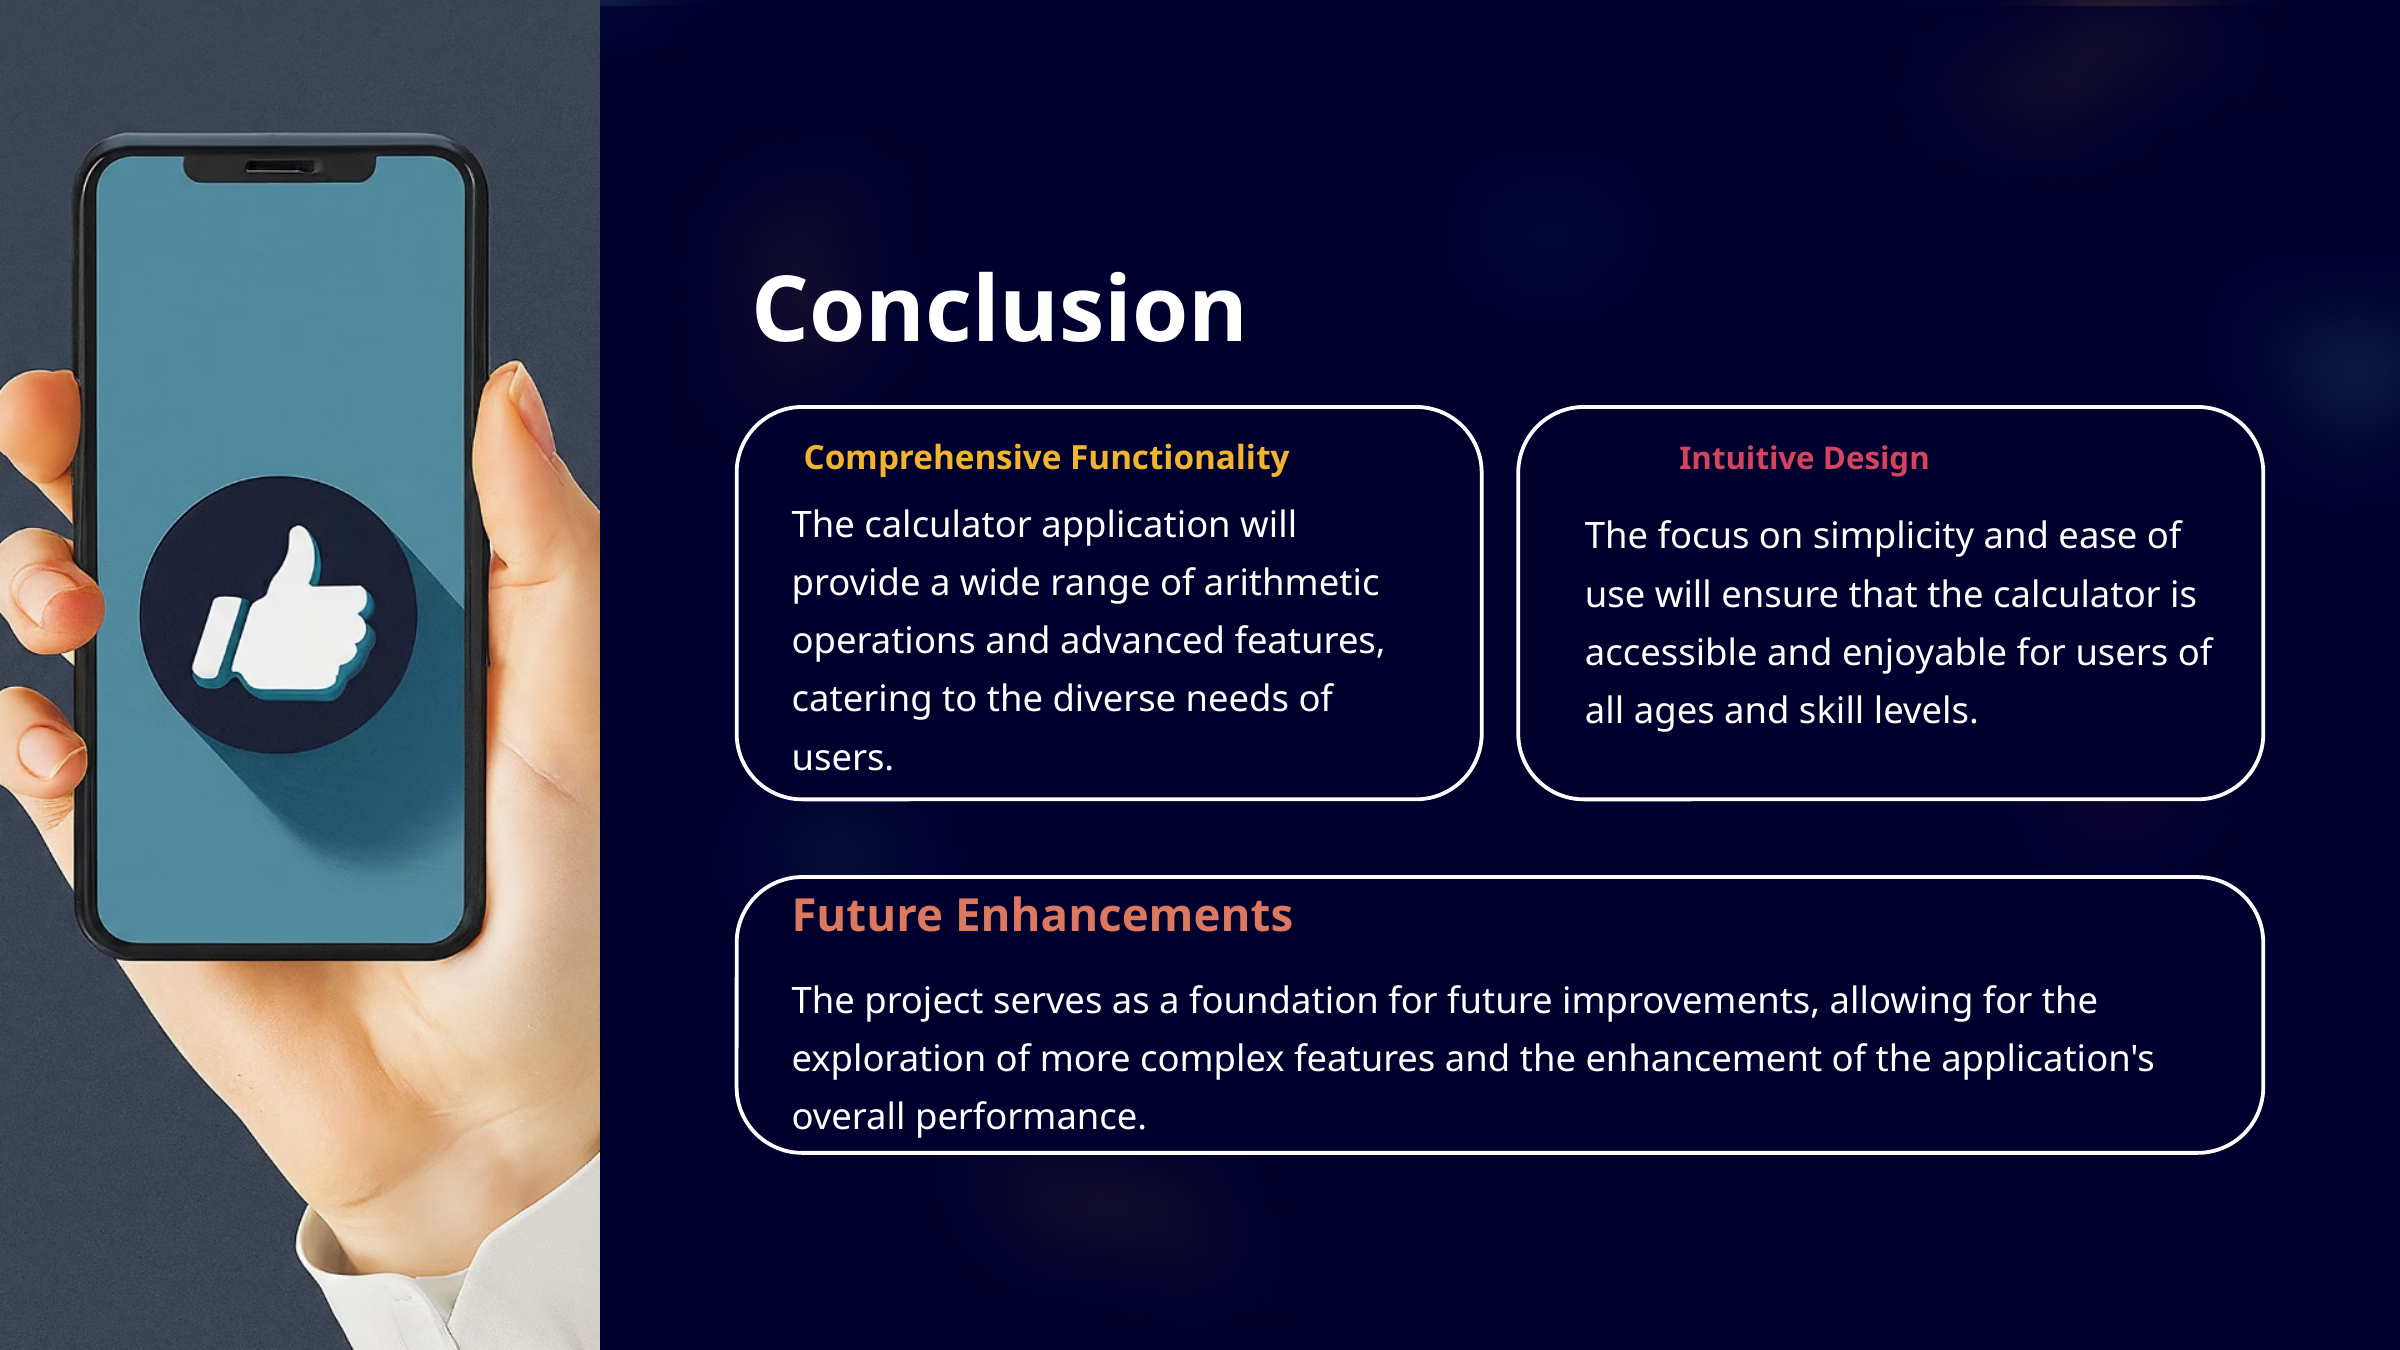

Conclusion
Comprehensive Functionality
Intuitive Design
The calculator application will provide a wide range of arithmetic operations and advanced features, catering to the diverse needs of users.
The focus on simplicity and ease of use will ensure that the calculator is accessible and enjoyable for users of all ages and skill levels.
Future Enhancements
The project serves as a foundation for future improvements, allowing for the exploration of more complex features and the enhancement of the application's overall performance.